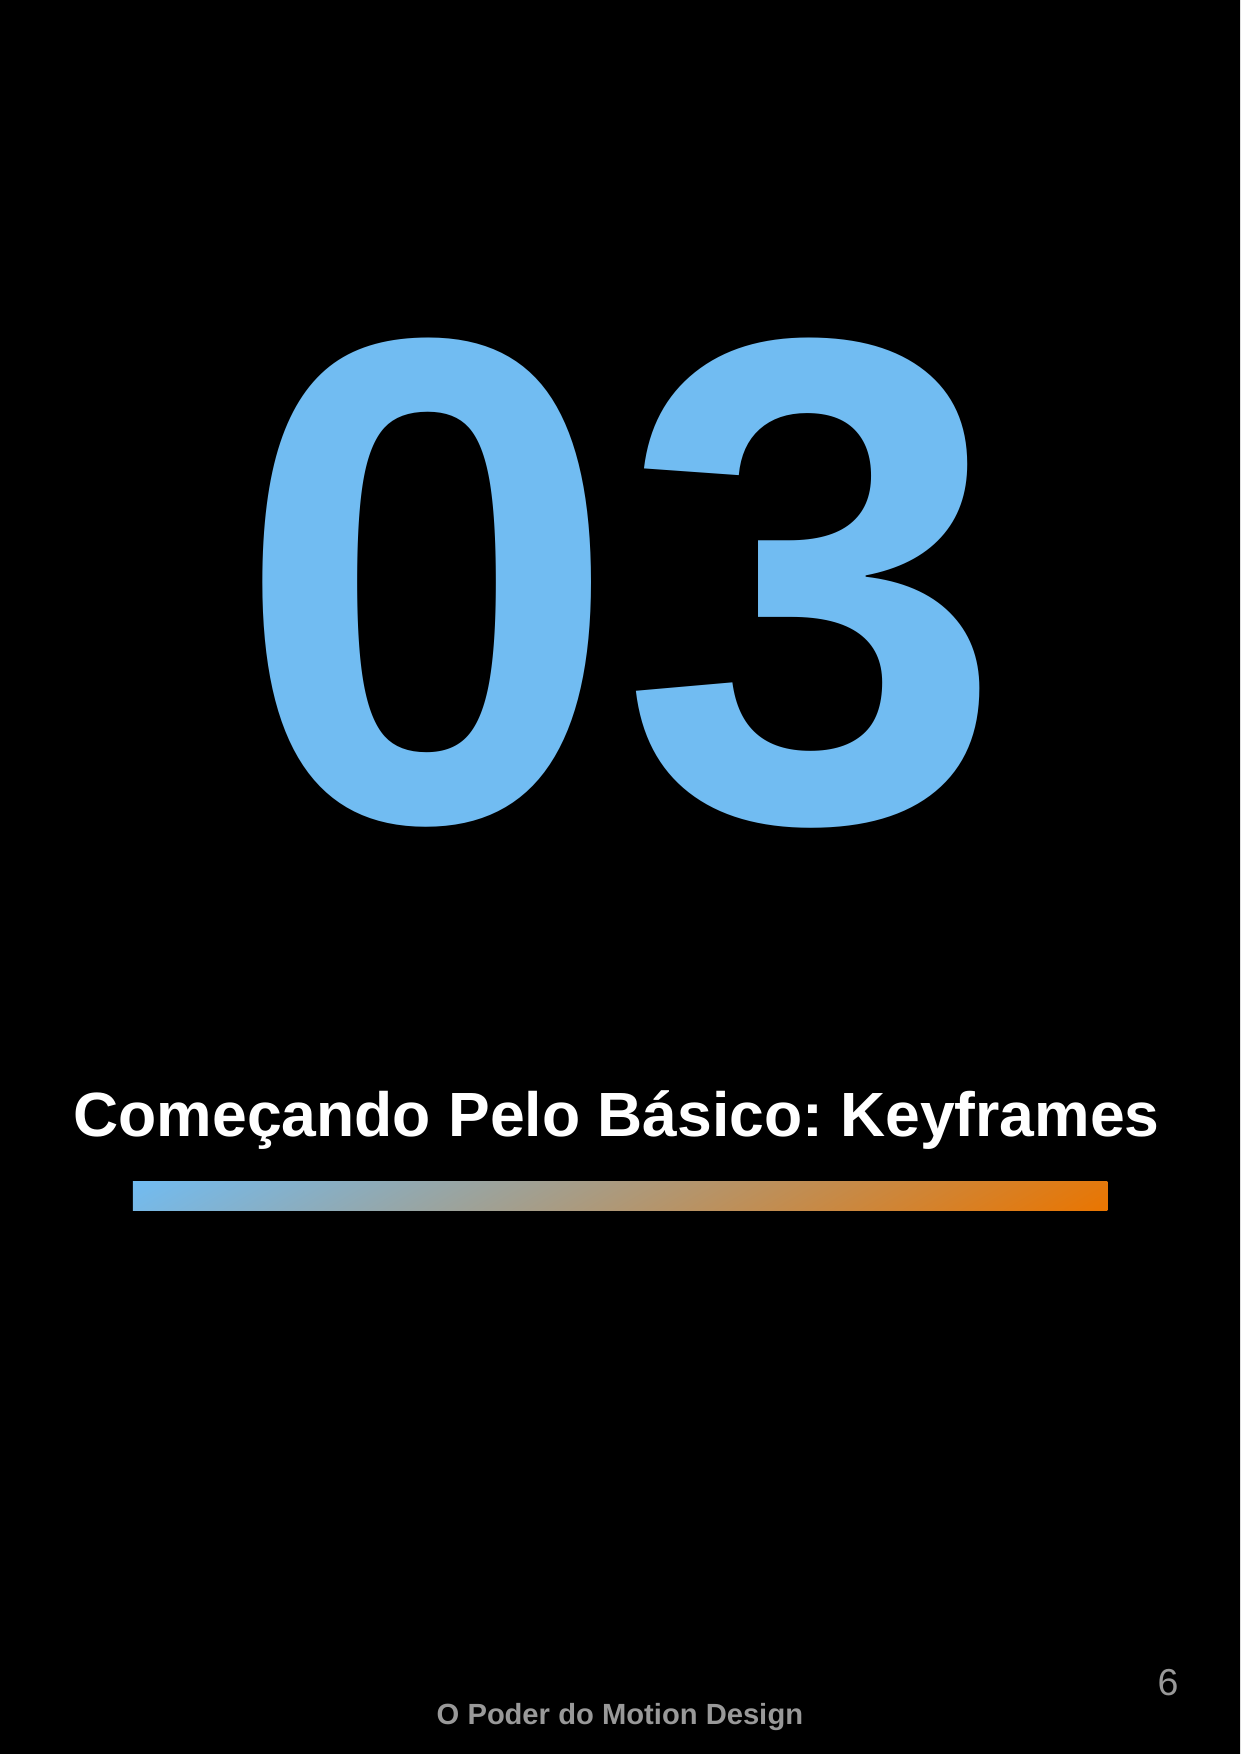

03
Começando Pelo Básico: Keyframes
6
O Poder do Motion Design